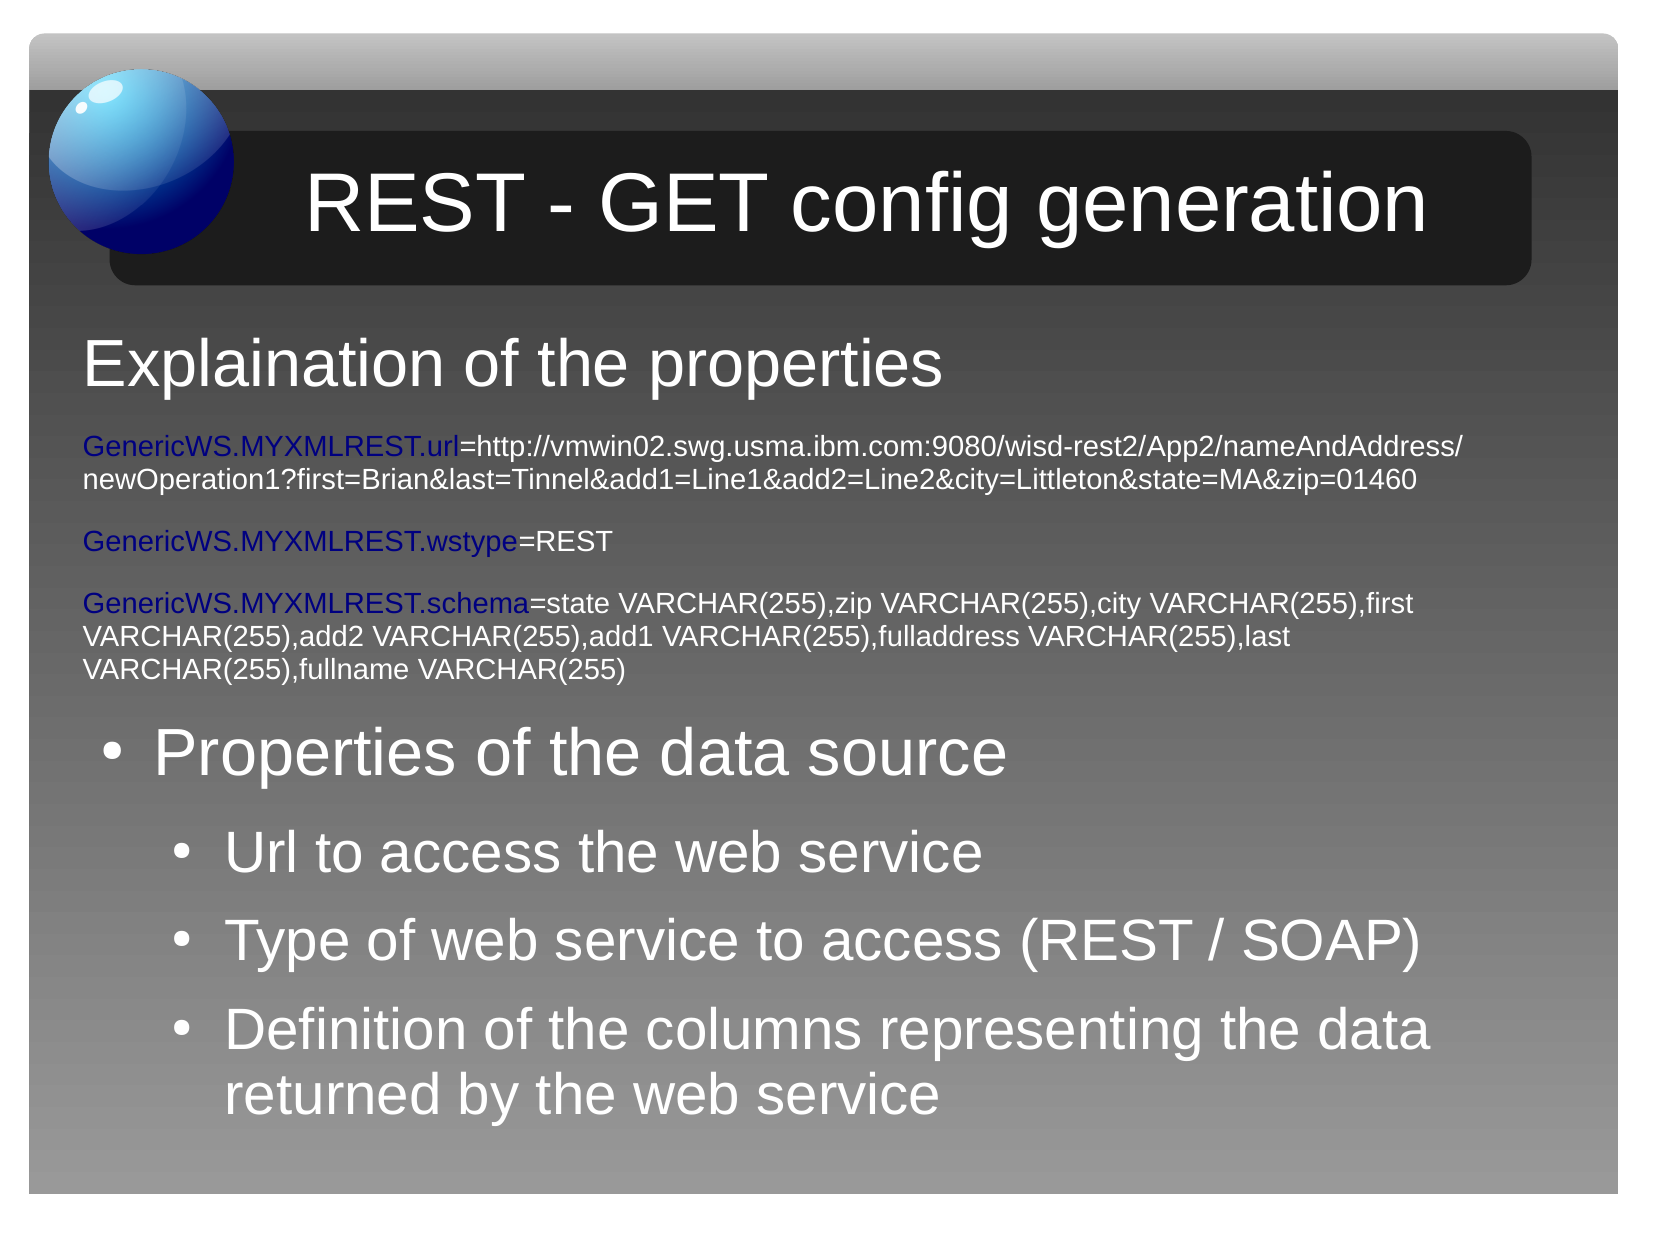

# REST - GET config generation
Explaination of the properties
GenericWS.MYXMLREST.url=http://vmwin02.swg.usma.ibm.com:9080/wisd-rest2/App2/nameAndAddress/newOperation1?first=Brian&last=Tinnel&add1=Line1&add2=Line2&city=Littleton&state=MA&zip=01460
GenericWS.MYXMLREST.wstype=REST
GenericWS.MYXMLREST.schema=state VARCHAR(255),zip VARCHAR(255),city VARCHAR(255),first VARCHAR(255),add2 VARCHAR(255),add1 VARCHAR(255),fulladdress VARCHAR(255),last VARCHAR(255),fullname VARCHAR(255)
Properties of the data source
Url to access the web service
Type of web service to access (REST / SOAP)
Definition of the columns representing the data returned by the web service